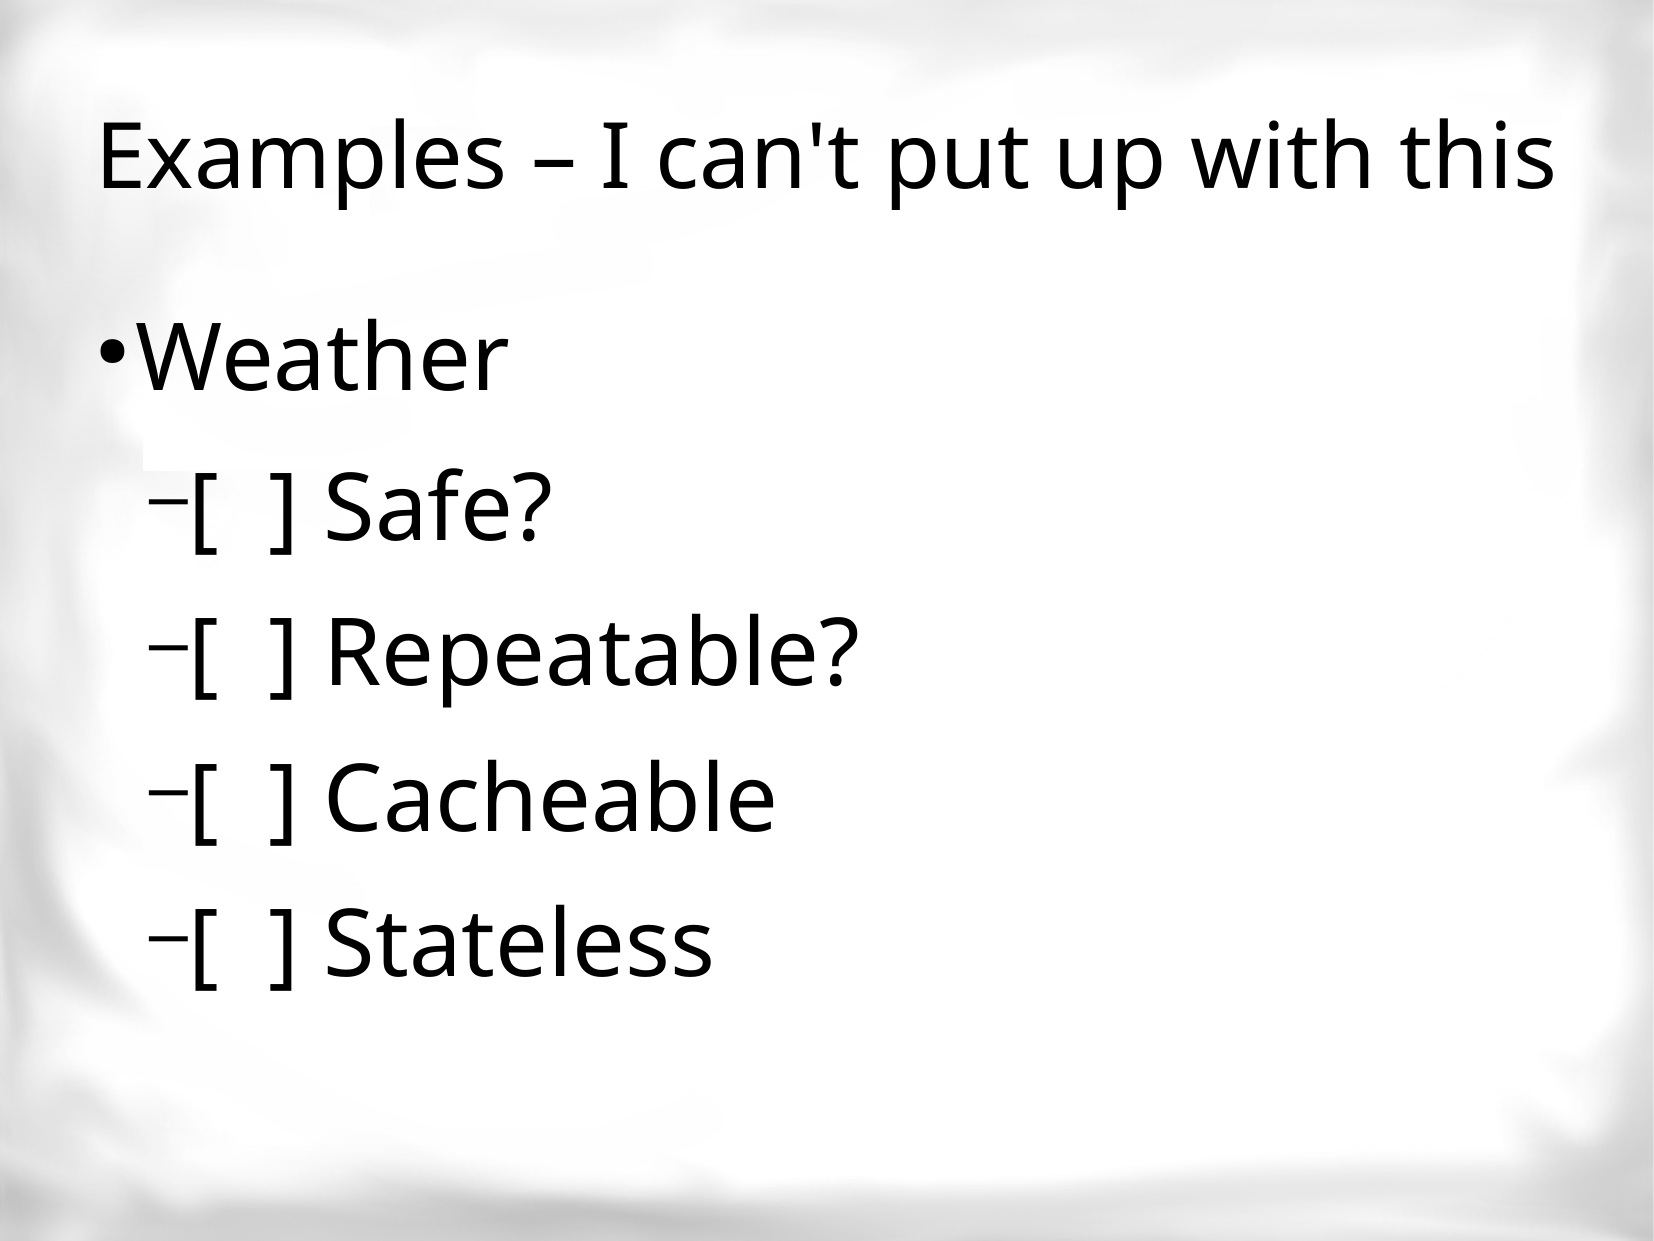

# Examples – I can't put up with this
Weather
[ ] Safe?
[ ] Repeatable?
[ ] Cacheable
[ ] Stateless